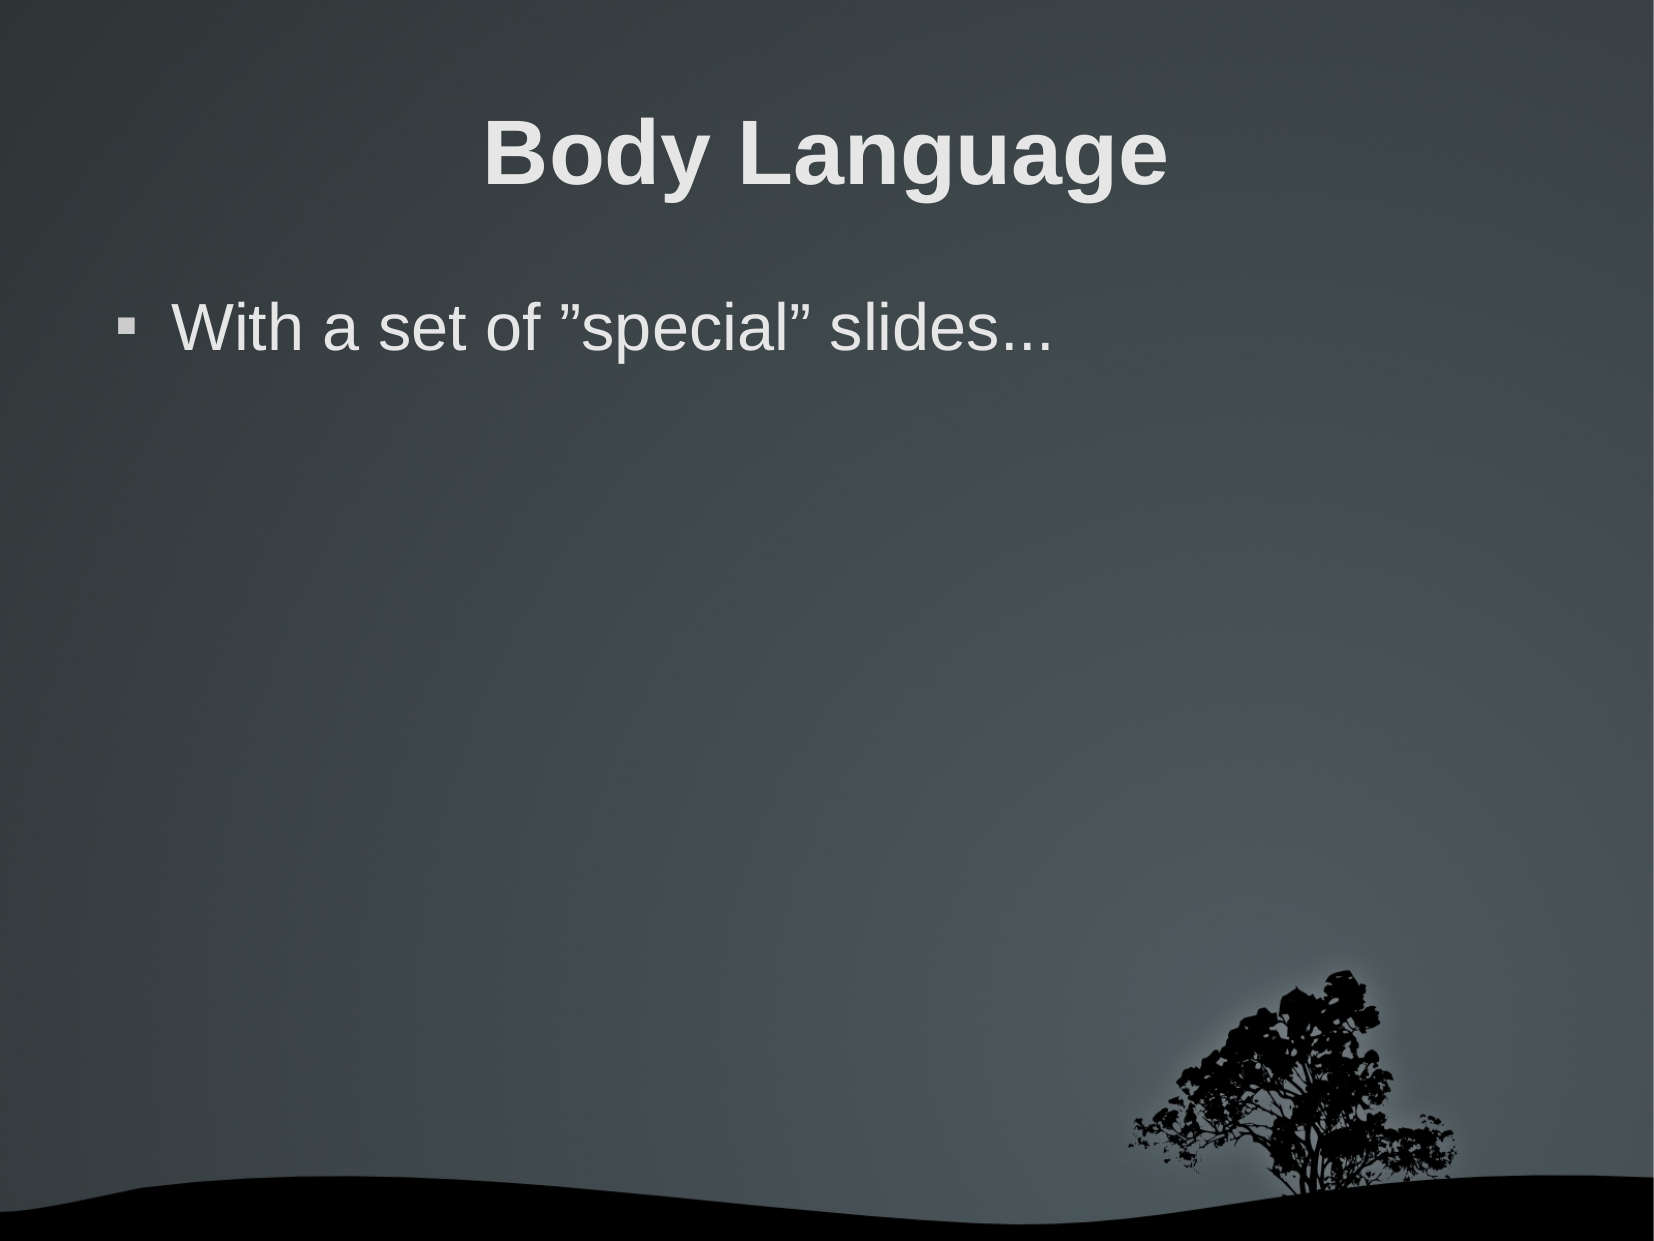

# Body Language
With a set of ”special” slides...